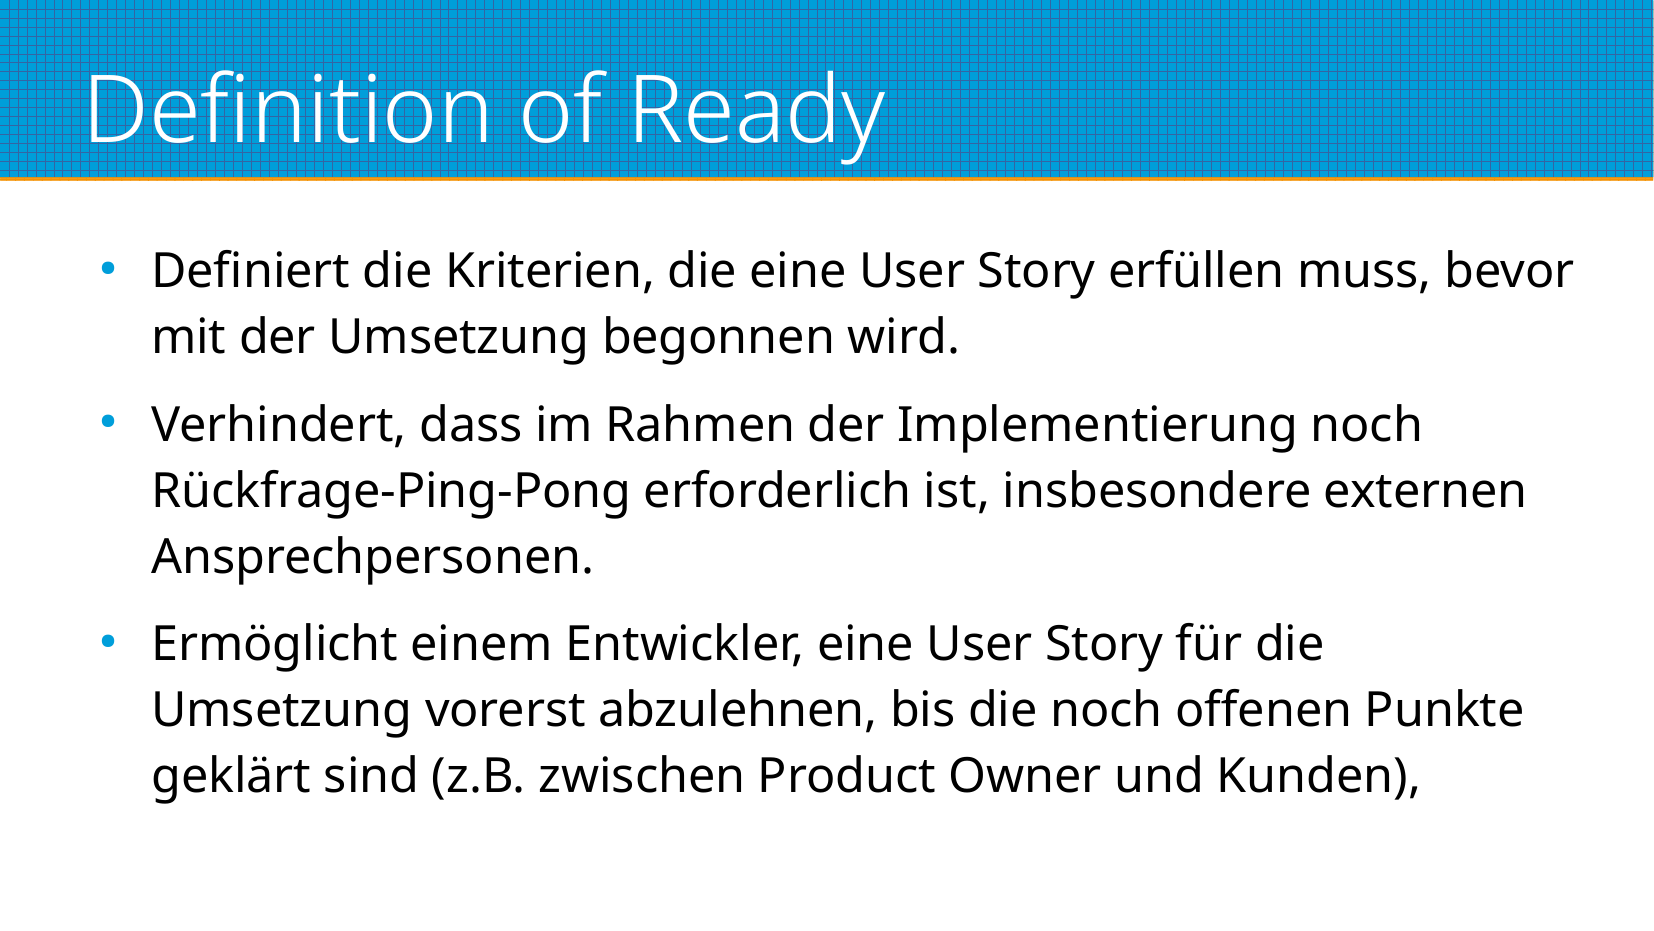

# Definition of Ready
Definiert die Kriterien, die eine User Story erfüllen muss, bevor mit der Umsetzung begonnen wird.
Verhindert, dass im Rahmen der Implementierung noch Rückfrage-Ping-Pong erforderlich ist, insbesondere externen Ansprechpersonen.
Ermöglicht einem Entwickler, eine User Story für die Umsetzung vorerst abzulehnen, bis die noch offenen Punkte geklärt sind (z.B. zwischen Product Owner und Kunden),